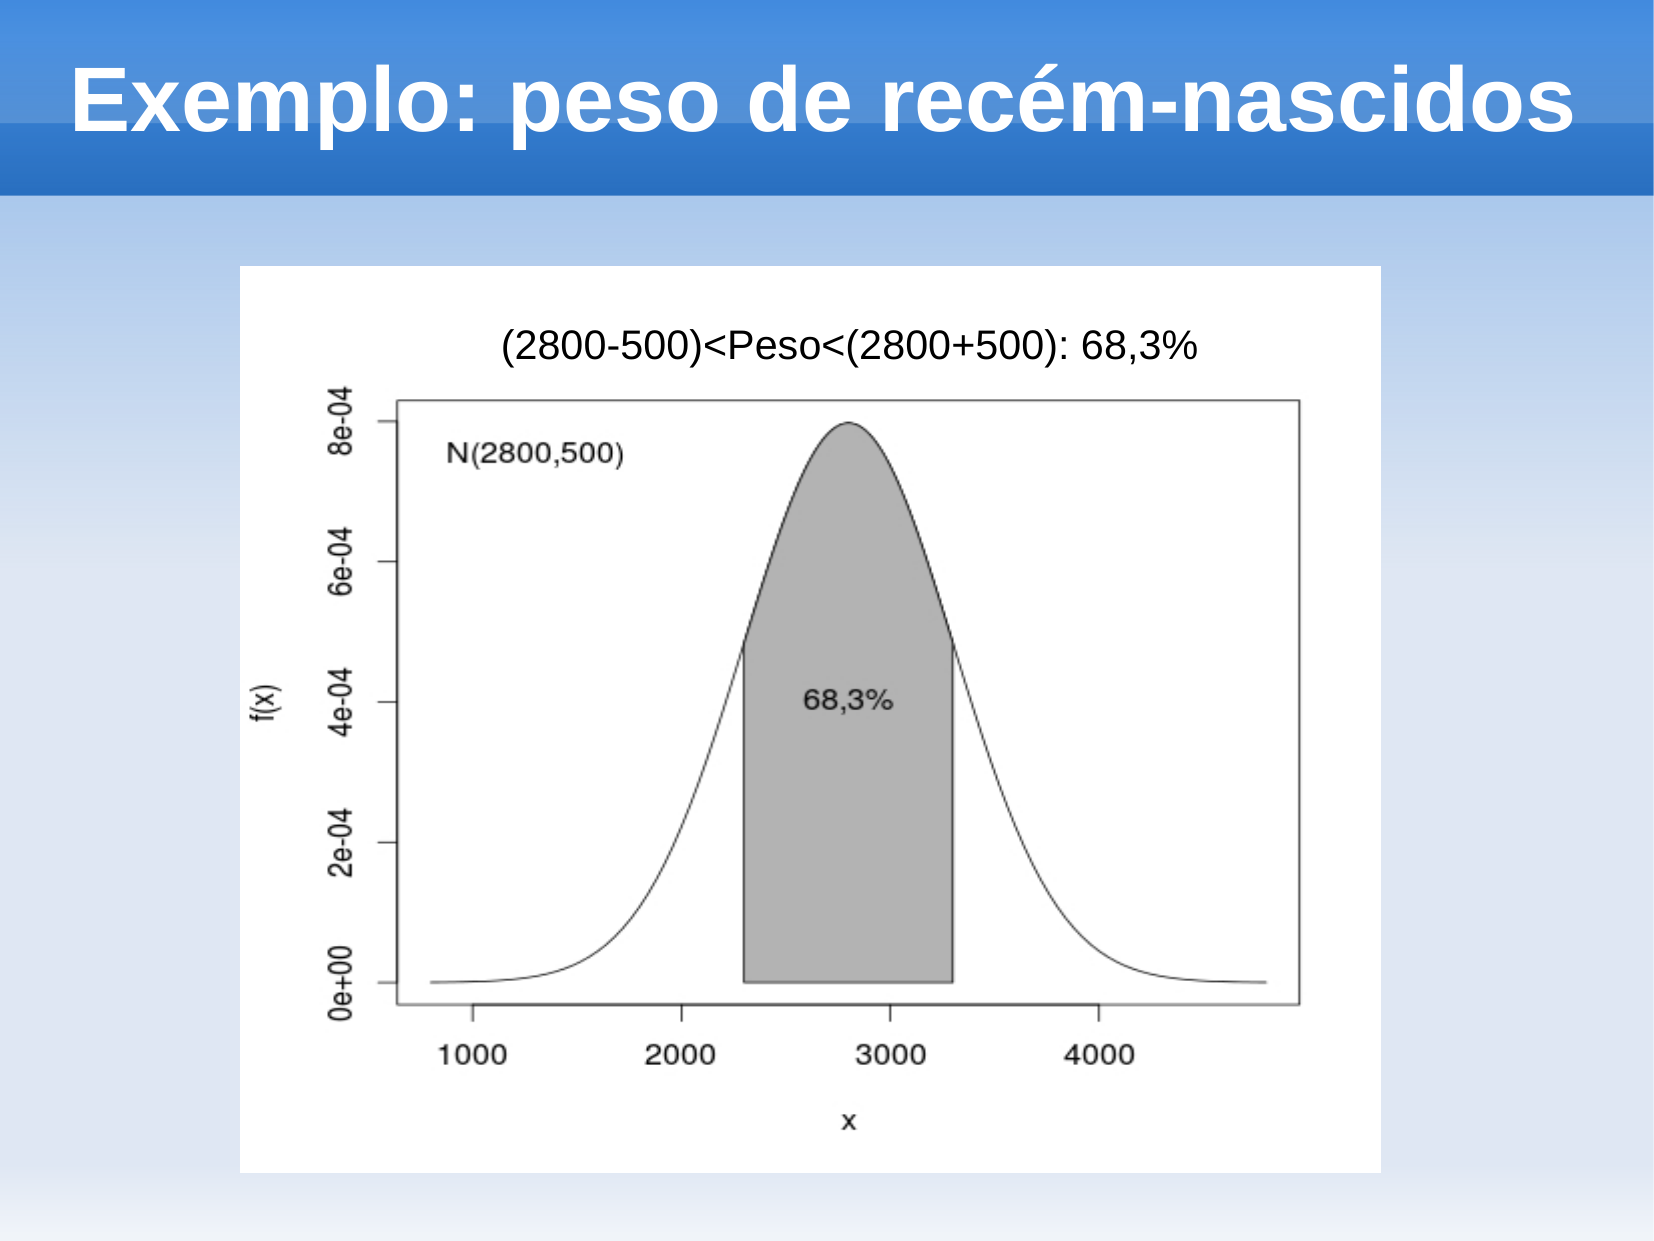

# Exemplo: peso de recém-nascidos
(2800-500)<Peso<(2800+500): 68,3%